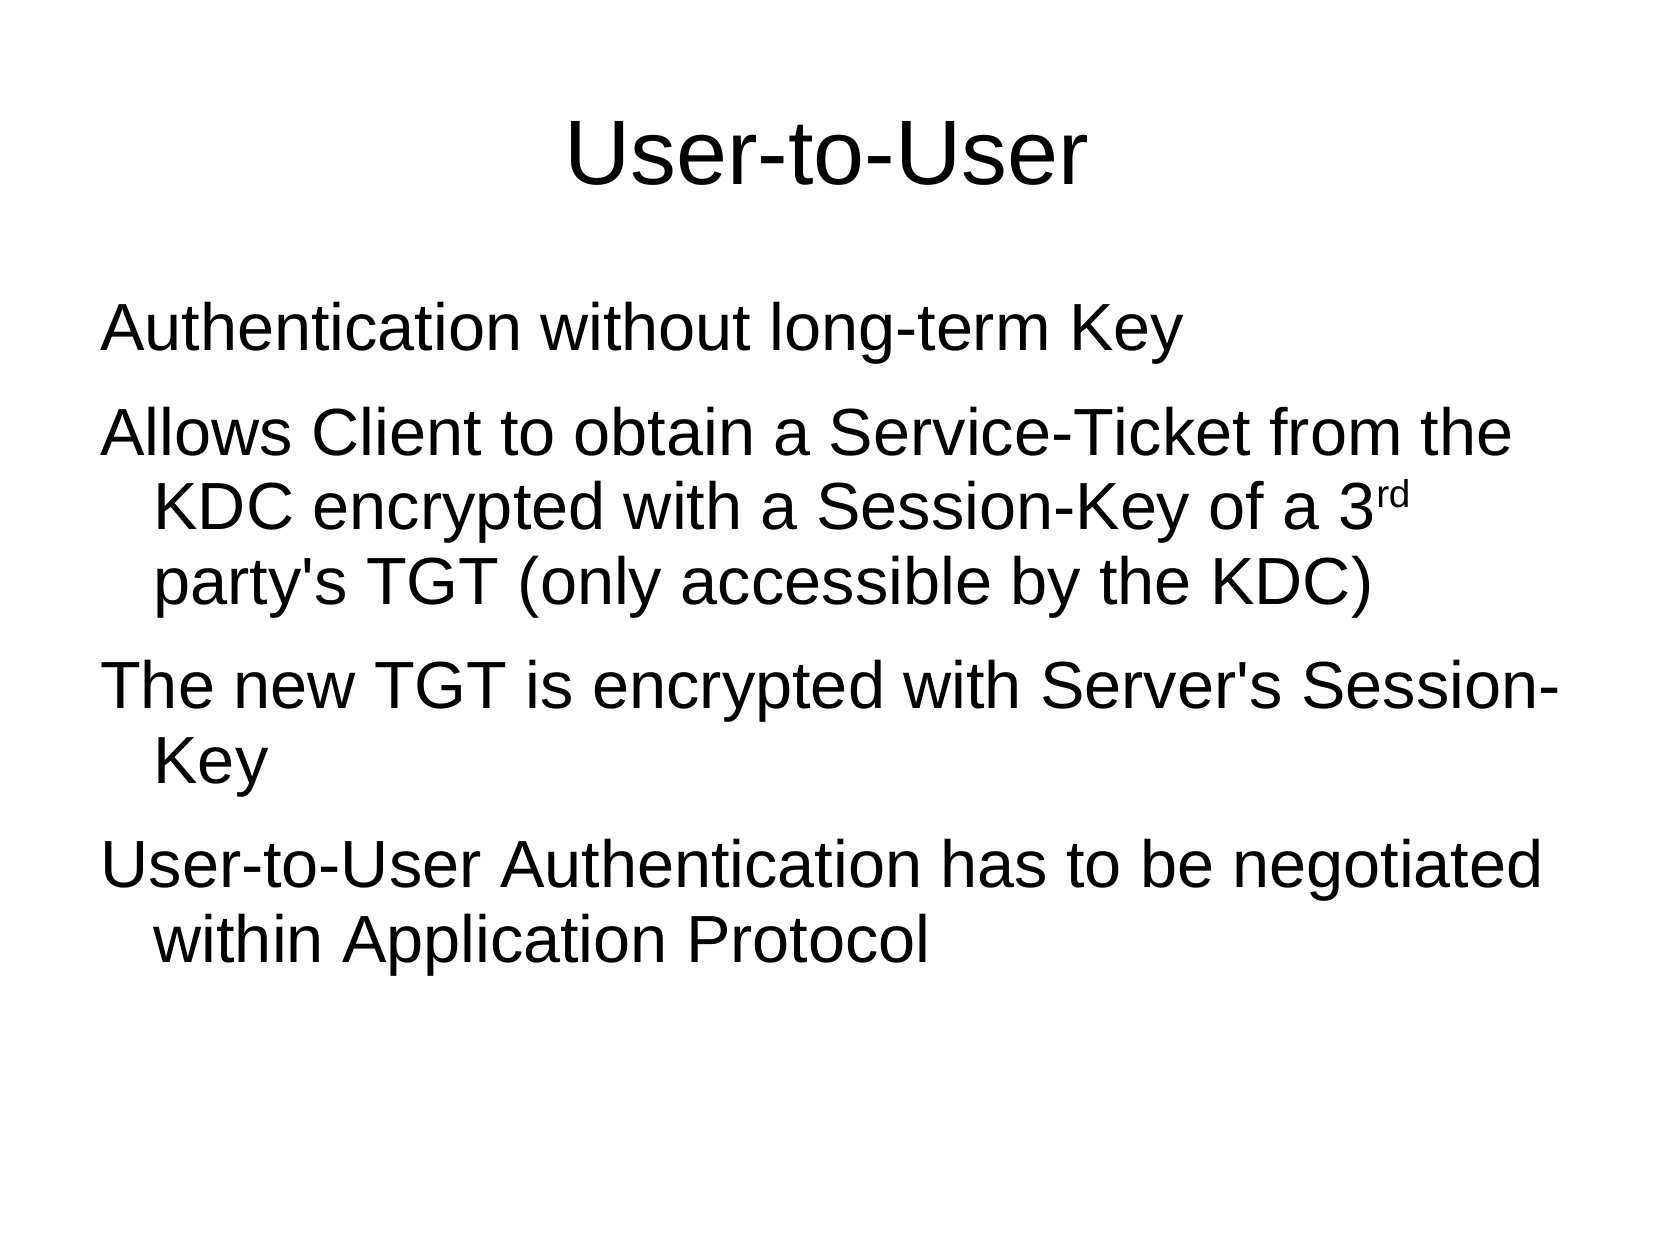

# User-to-User
Authentication without long-term Key
Allows Client to obtain a Service-Ticket from the KDC encrypted with a Session-Key of a 3rd party's TGT (only accessible by the KDC)
The new TGT is encrypted with Server's Session-Key
User-to-User Authentication has to be negotiated within Application Protocol